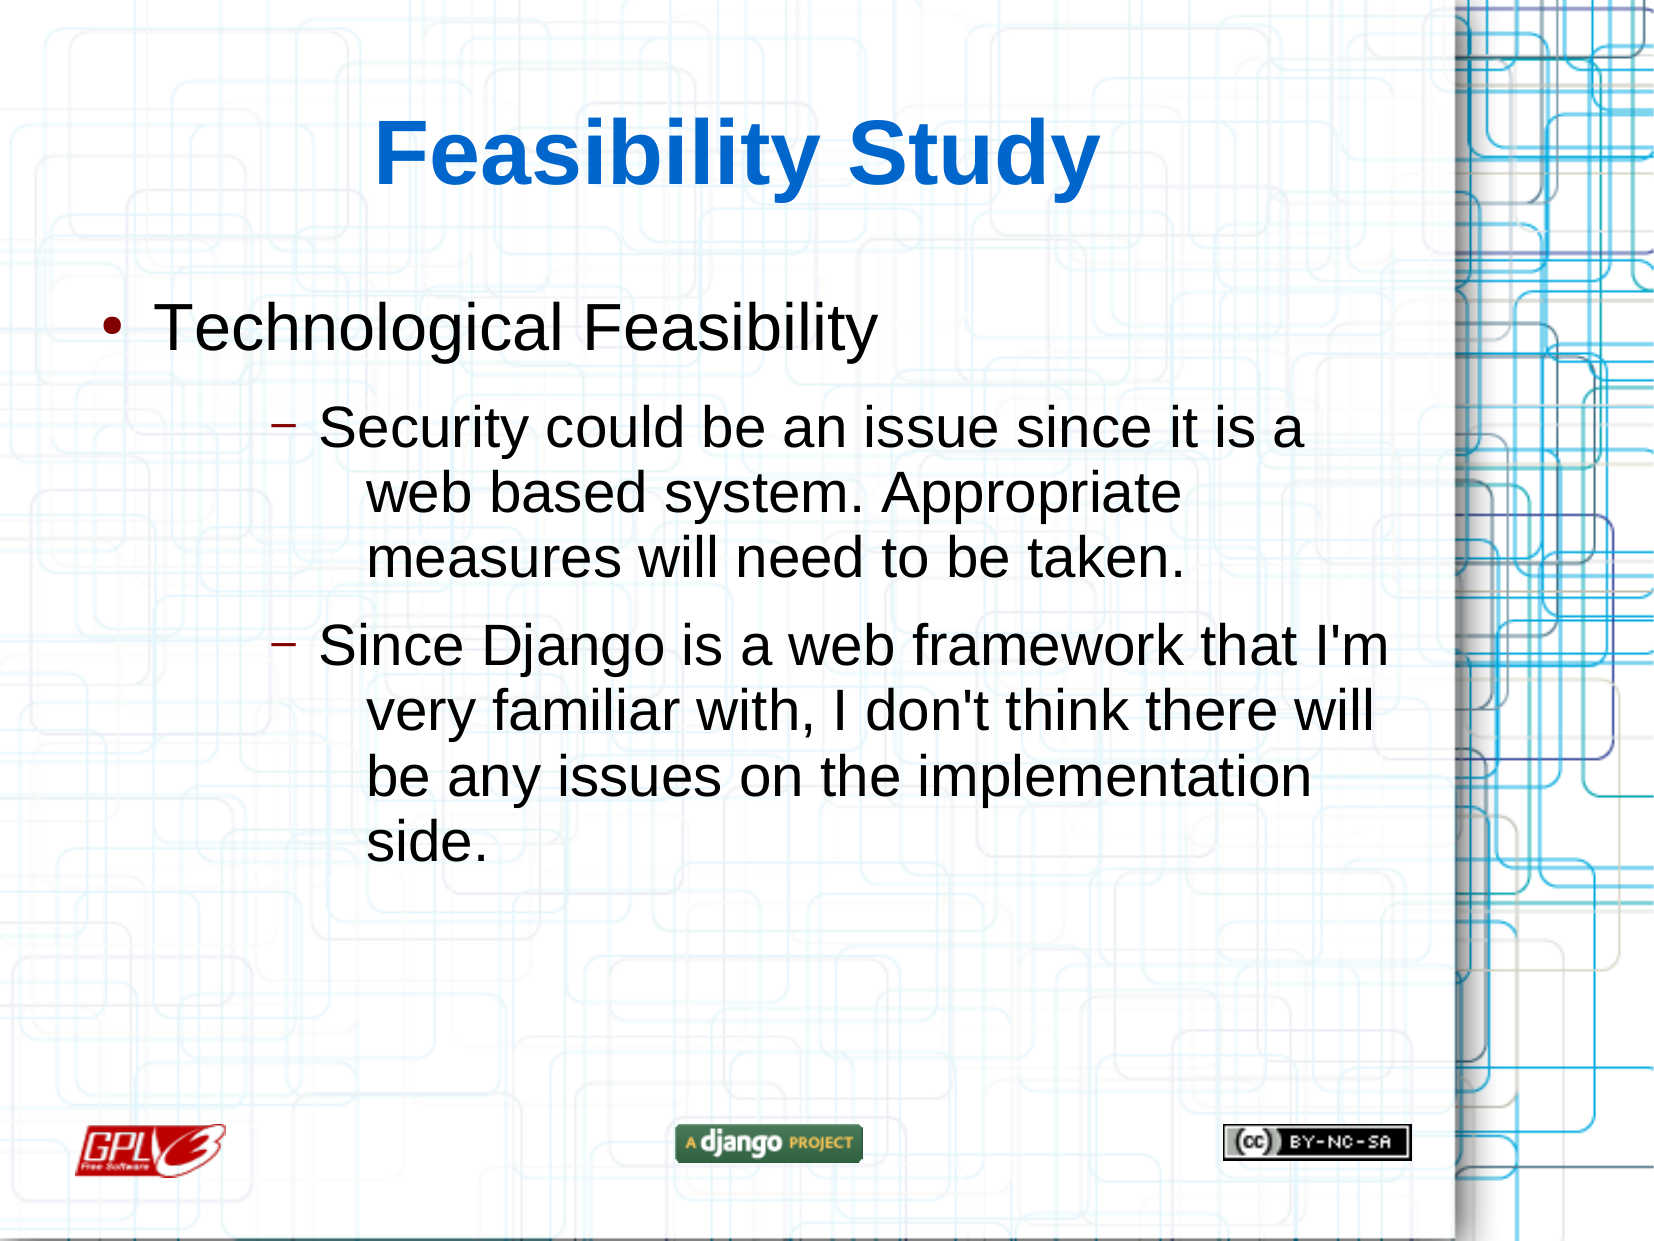

# Feasibility Study
Technological Feasibility
Security could be an issue since it is a web based system. Appropriate measures will need to be taken.
Since Django is a web framework that I'm very familiar with, I don't think there will be any issues on the implementation side.